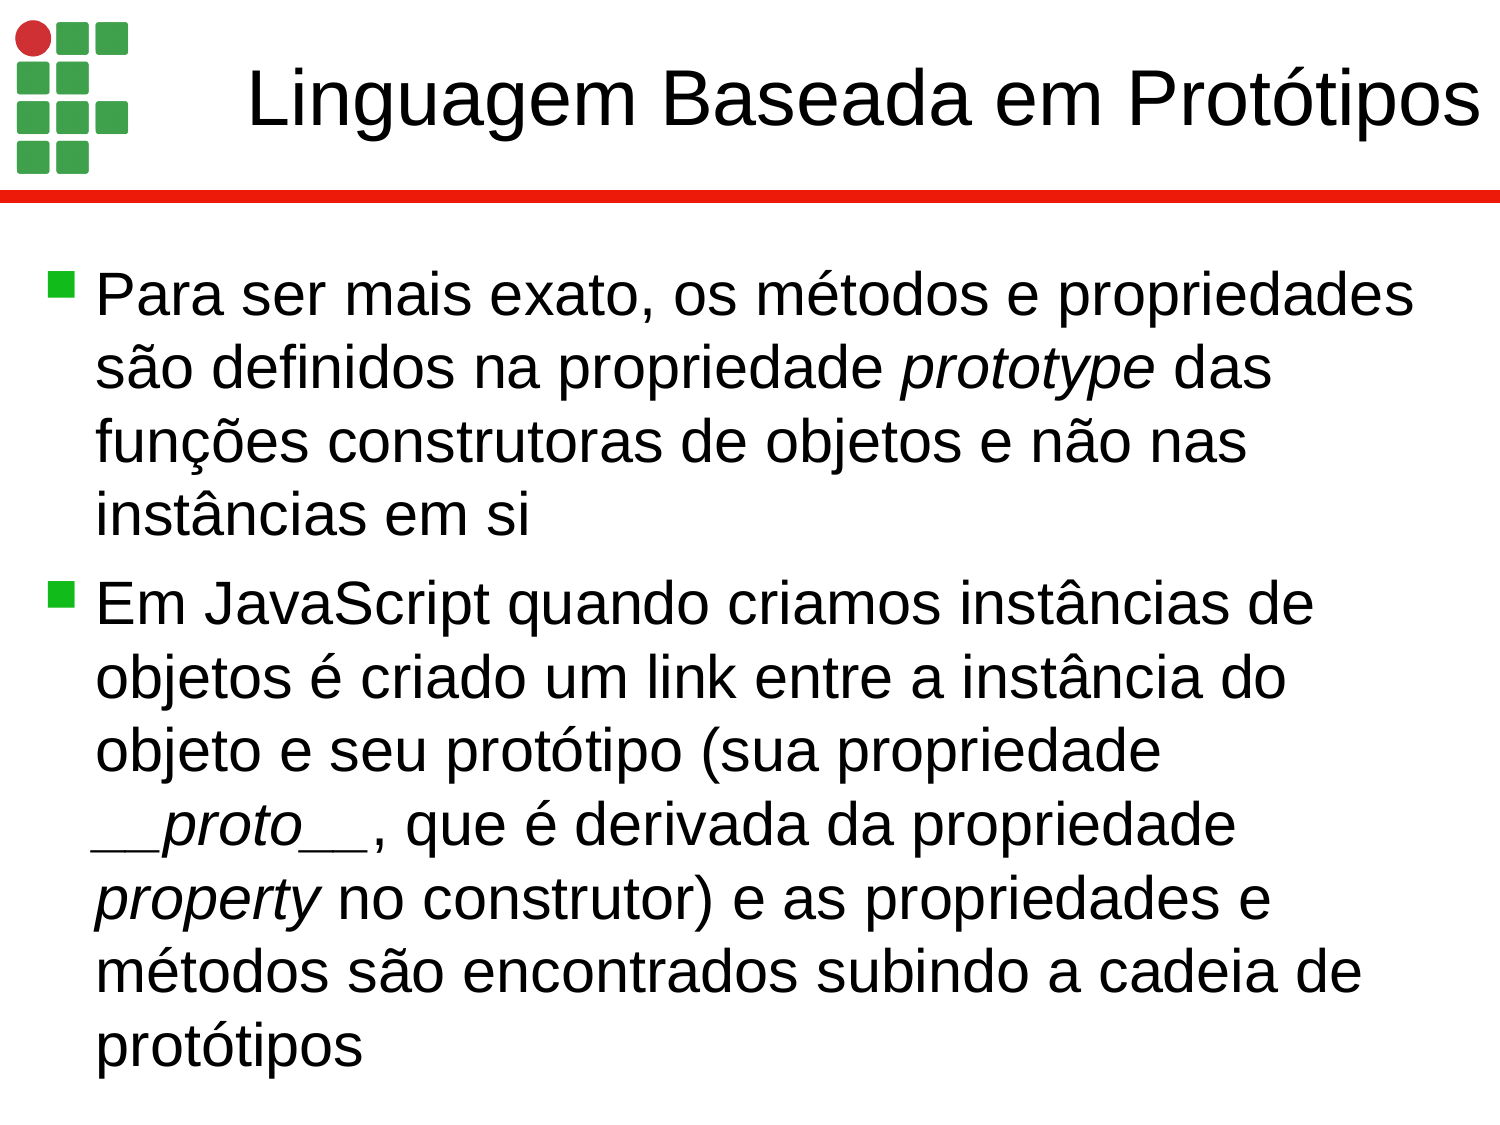

# Linguagem Baseada em Protótipos
Para ser mais exato, os métodos e propriedades são definidos na propriedade prototype das funções construtoras de objetos e não nas instâncias em si
Em JavaScript quando criamos instâncias de objetos é criado um link entre a instância do objeto e seu protótipo (sua propriedade __proto__, que é derivada da propriedade property no construtor) e as propriedades e métodos são encontrados subindo a cadeia de protótipos